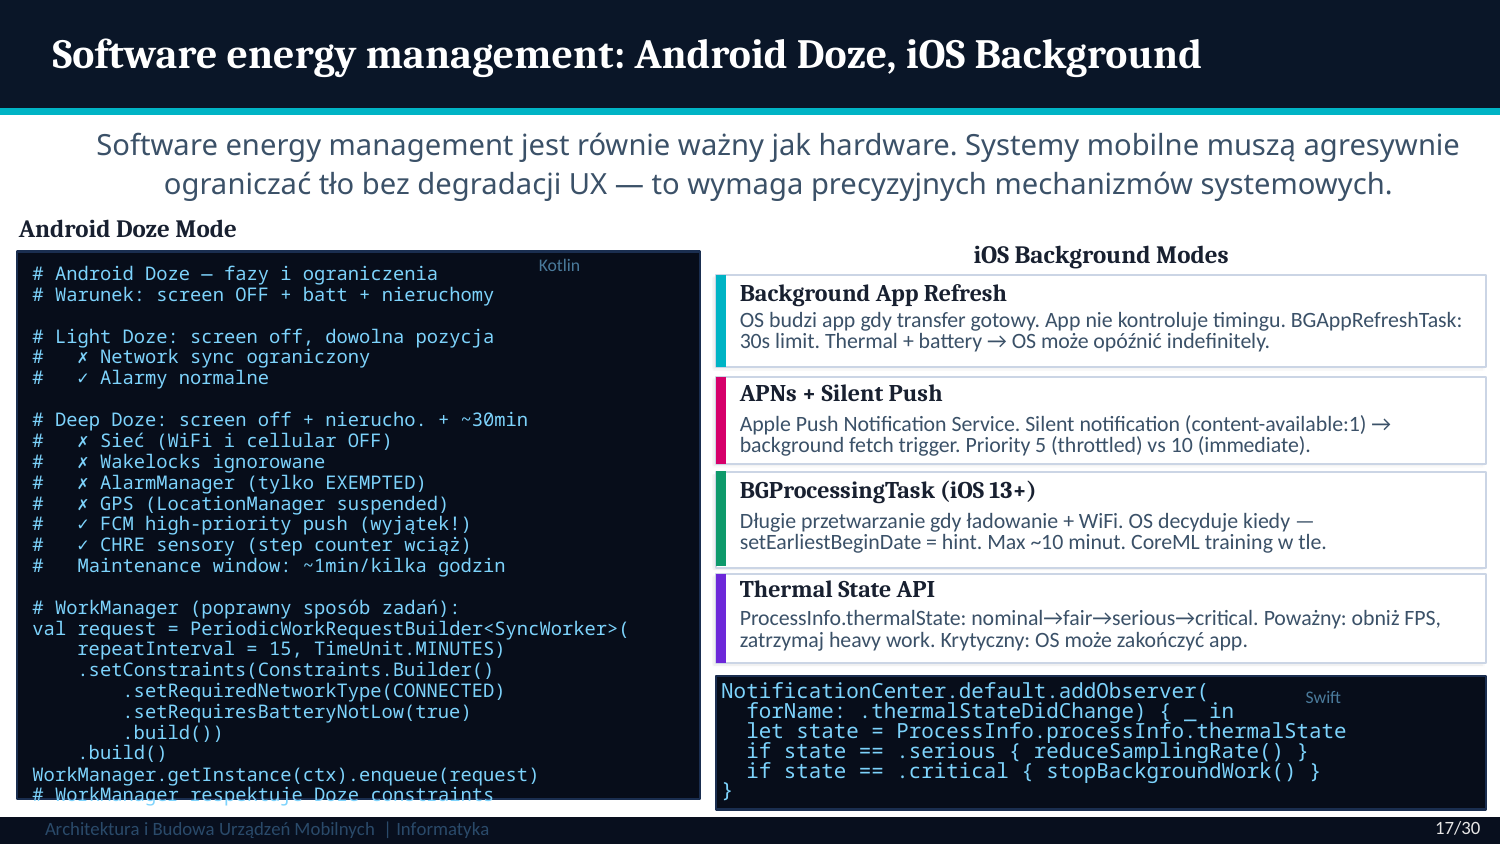

Software energy management: Android Doze, iOS Background
Software energy management jest równie ważny jak hardware. Systemy mobilne muszą agresywnie ograniczać tło bez degradacji UX — to wymaga precyzyjnych mechanizmów systemowych.
Android Doze Mode
Kotlin
# Android Doze — fazy i ograniczenia
# Warunek: screen OFF + batt + nieruchomy
# Light Doze: screen off, dowolna pozycja
# ✗ Network sync ograniczony
# ✓ Alarmy normalne
# Deep Doze: screen off + nierucho. + ~30min
# ✗ Sieć (WiFi i cellular OFF)
# ✗ Wakelocks ignorowane
# ✗ AlarmManager (tylko EXEMPTED)
# ✗ GPS (LocationManager suspended)
# ✓ FCM high-priority push (wyjątek!)
# ✓ CHRE sensory (step counter wciąż)
# Maintenance window: ~1min/kilka godzin
# WorkManager (poprawny sposób zadań):
val request = PeriodicWorkRequestBuilder<SyncWorker>(
 repeatInterval = 15, TimeUnit.MINUTES)
 .setConstraints(Constraints.Builder()
 .setRequiredNetworkType(CONNECTED)
 .setRequiresBatteryNotLow(true)
 .build())
 .build()
WorkManager.getInstance(ctx).enqueue(request)
# WorkManager respektuje Doze constraints
iOS Background Modes
Background App Refresh
OS budzi app gdy transfer gotowy. App nie kontroluje timingu. BGAppRefreshTask: 30s limit. Thermal + battery → OS może opóźnić indefinitely.
APNs + Silent Push
Apple Push Notification Service. Silent notification (content-available:1) → background fetch trigger. Priority 5 (throttled) vs 10 (immediate).
BGProcessingTask (iOS 13+)
Długie przetwarzanie gdy ładowanie + WiFi. OS decyduje kiedy — setEarliestBeginDate = hint. Max ~10 minut. CoreML training w tle.
Thermal State API
ProcessInfo.thermalState: nominal→fair→serious→critical. Poważny: obniż FPS, zatrzymaj heavy work. Krytyczny: OS może zakończyć app.
Swift
NotificationCenter.default.addObserver(
 forName: .thermalStateDidChange) { _ in
 let state = ProcessInfo.processInfo.thermalState
 if state == .serious { reduceSamplingRate() }
 if state == .critical { stopBackgroundWork() }
}
Architektura i Budowa Urządzeń Mobilnych | Informatyka